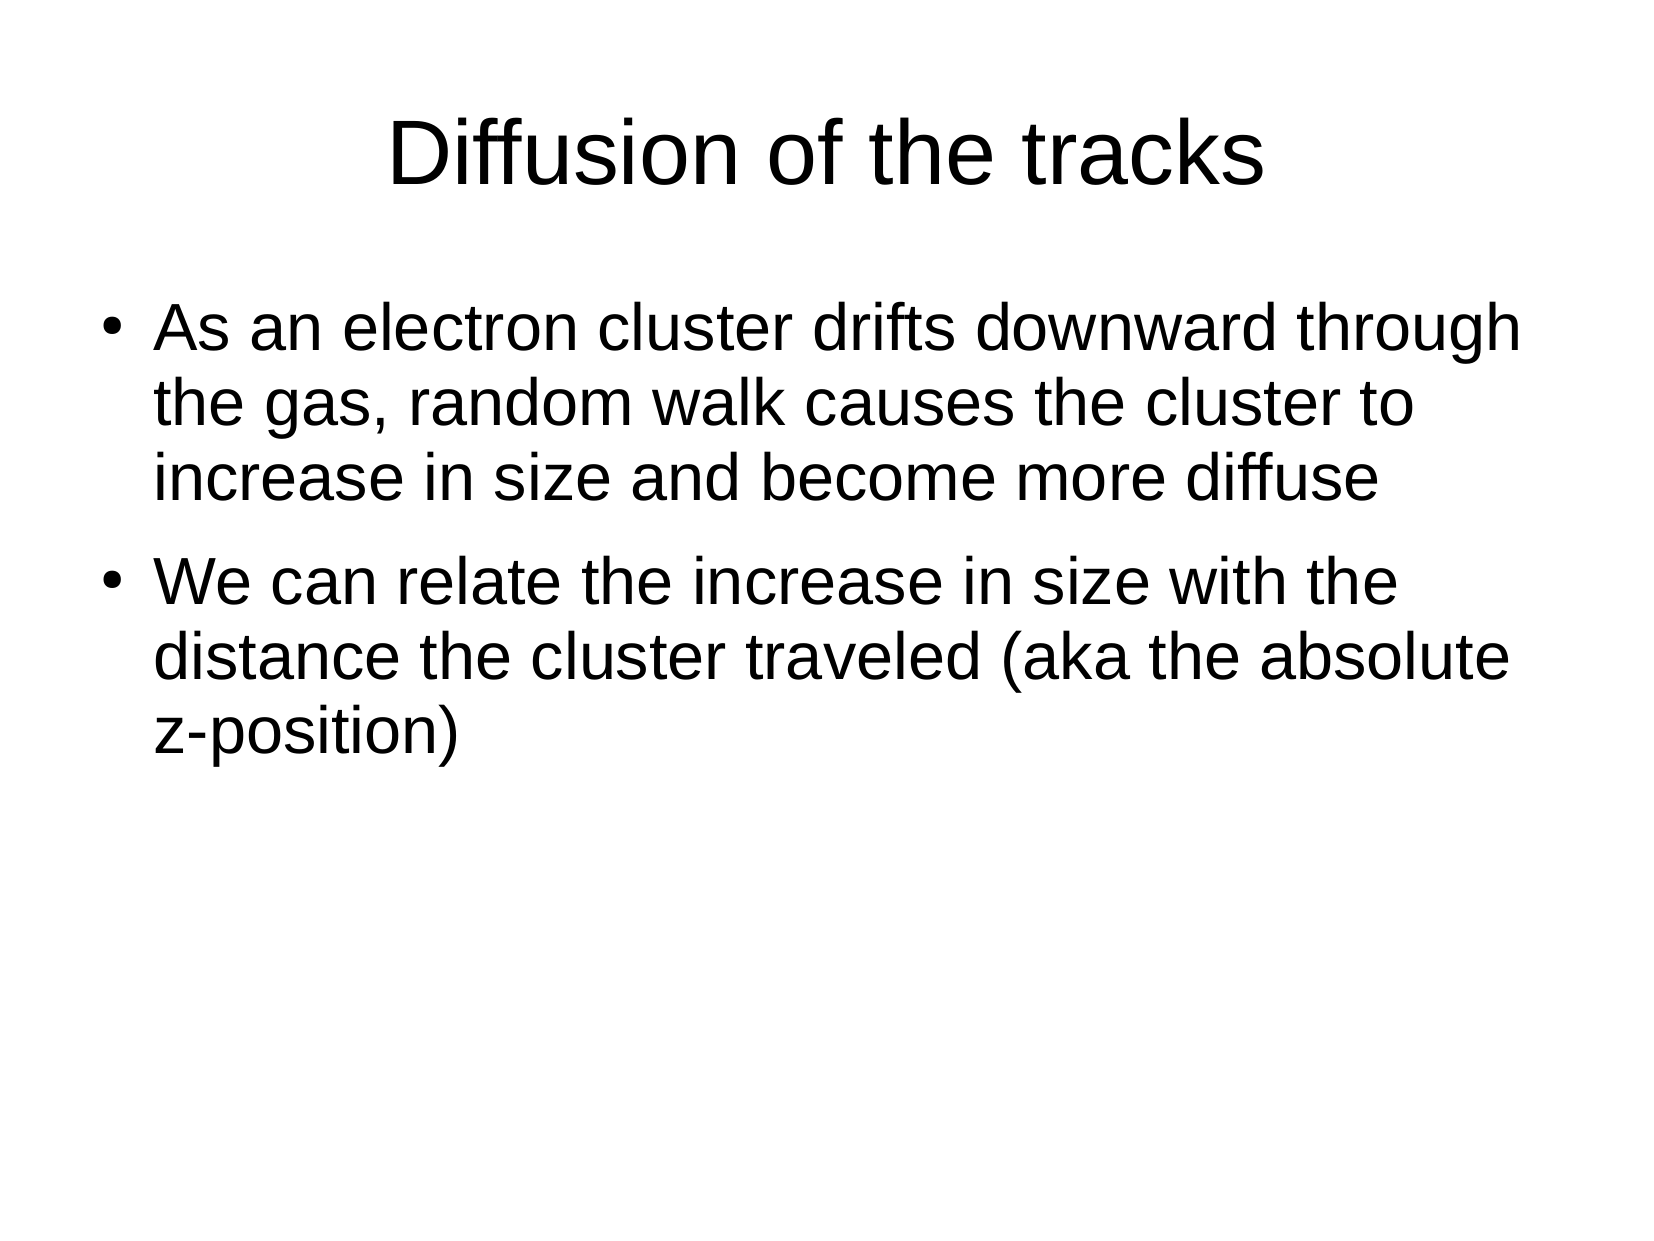

# Diffusion of the tracks
As an electron cluster drifts downward through the gas, random walk causes the cluster to increase in size and become more diffuse
We can relate the increase in size with the distance the cluster traveled (aka the absolute z-position)